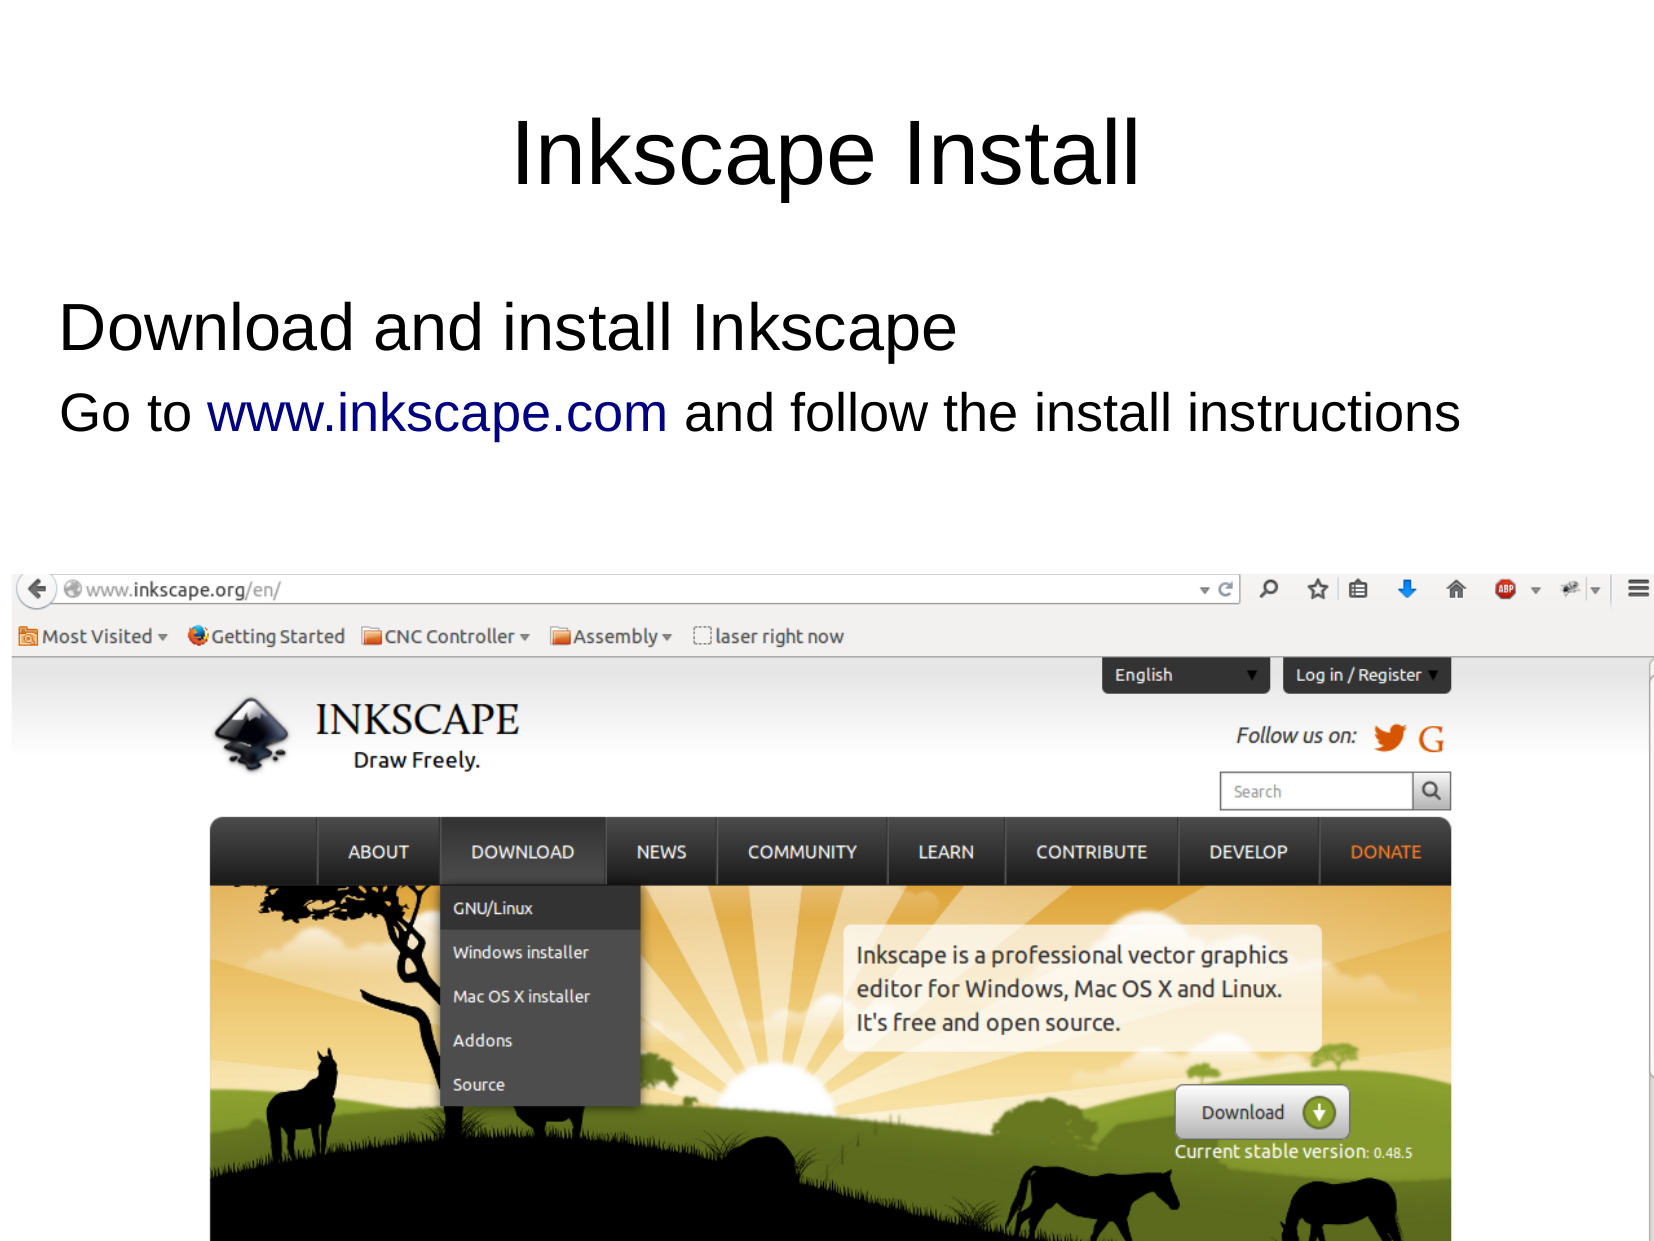

# Inkscape Install
Download and install Inkscape
Go to www.inkscape.com and follow the install instructions